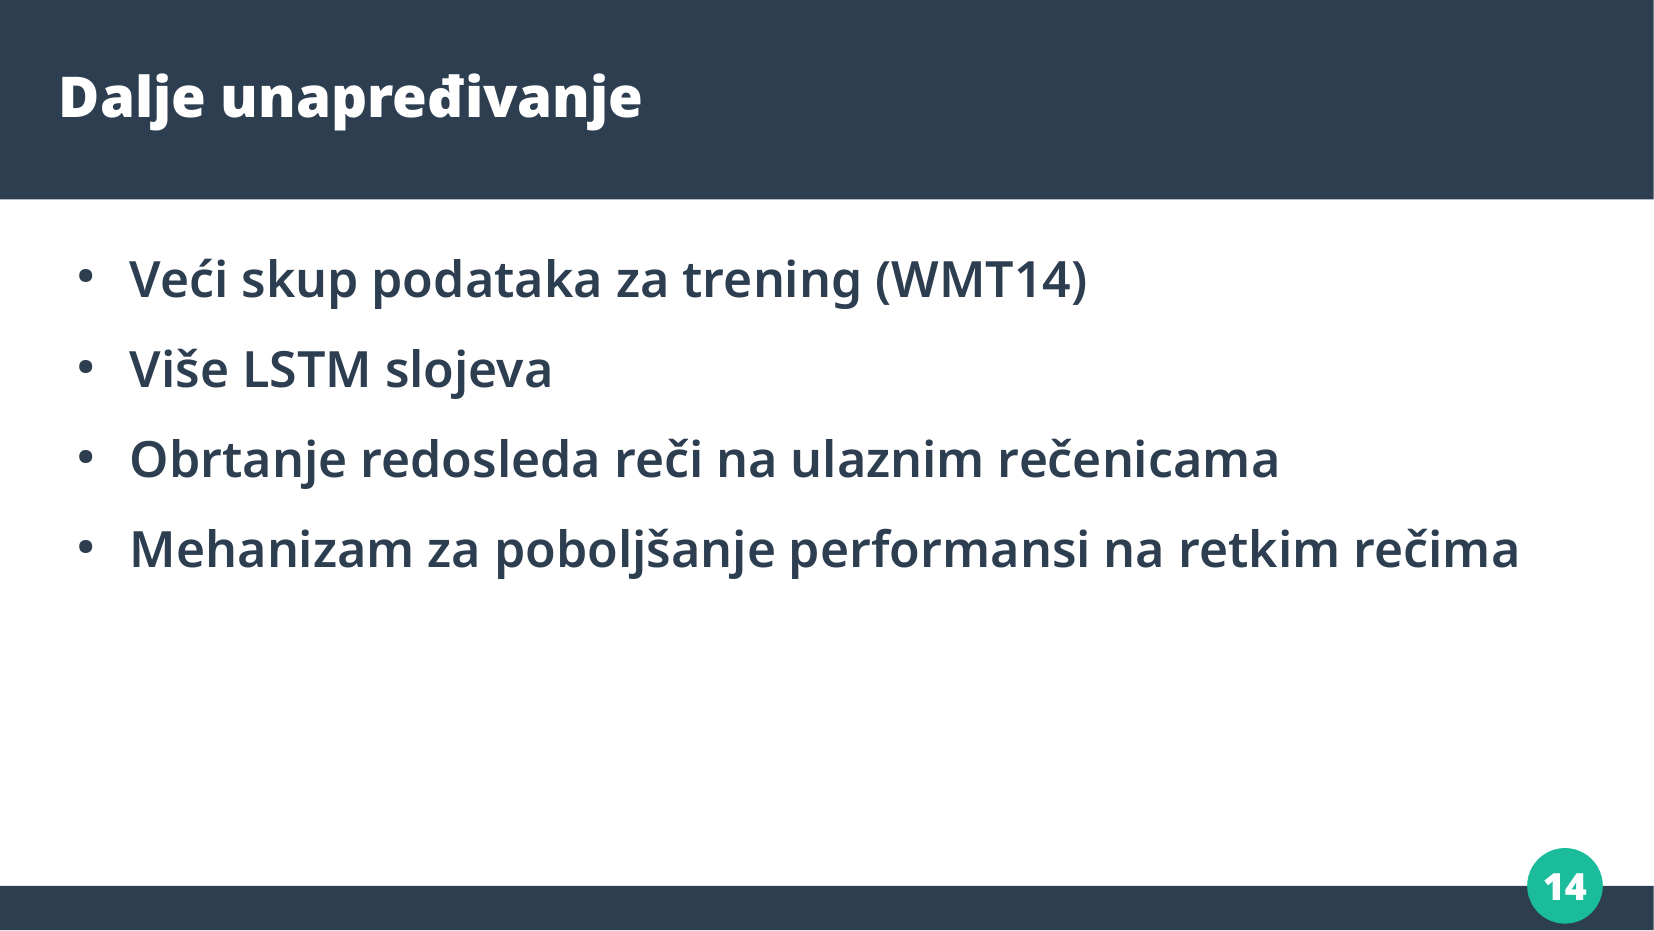

# Dalje unapređivanje
Veći skup podataka za trening (WMT14)
Više LSTM slojeva
Obrtanje redosleda reči na ulaznim rečenicama
Mehanizam za poboljšanje performansi na retkim rečima